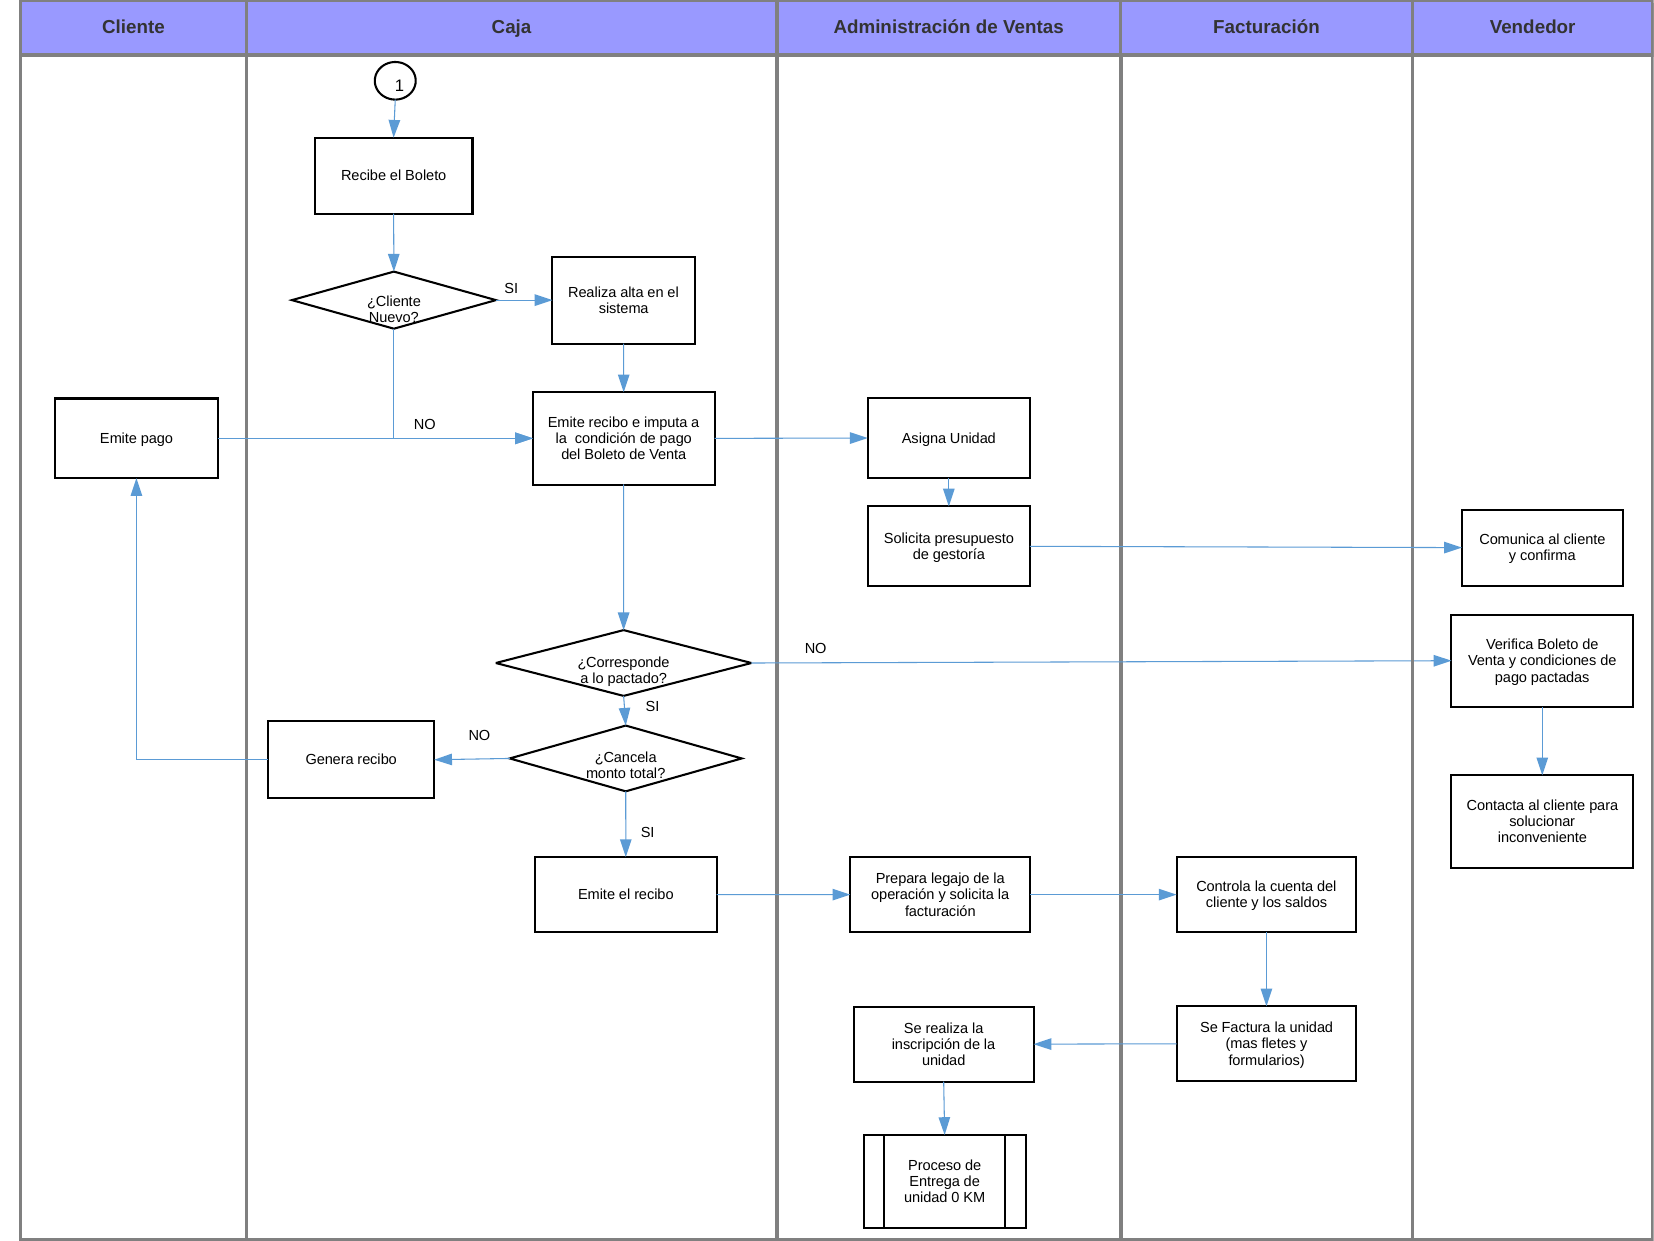

Cliente
Caja
Administración de Ventas
Facturación
Vendedor
1
Recibe el Boleto
Realiza alta en el sistema
¿Cliente Nuevo?
SI
Emite recibo e imputa a la condición de pago del Boleto de Venta
Asigna Unidad
Emite pago
NO
Solicita presupuesto de gestoría
Comunica al cliente y confirma
Verifica Boleto de Venta y condiciones de pago pactadas
¿Corresponde a lo pactado?
NO
SI
NO
Genera recibo
¿Cancela monto total?
Contacta al cliente para solucionar inconveniente
SI
Emite el recibo
Prepara legajo de la operación y solicita la facturación
Controla la cuenta del cliente y los saldos
Se Factura la unidad (mas fletes y formularios)
Se realiza la inscripción de la unidad
Proceso de Entrega de unidad 0 KM